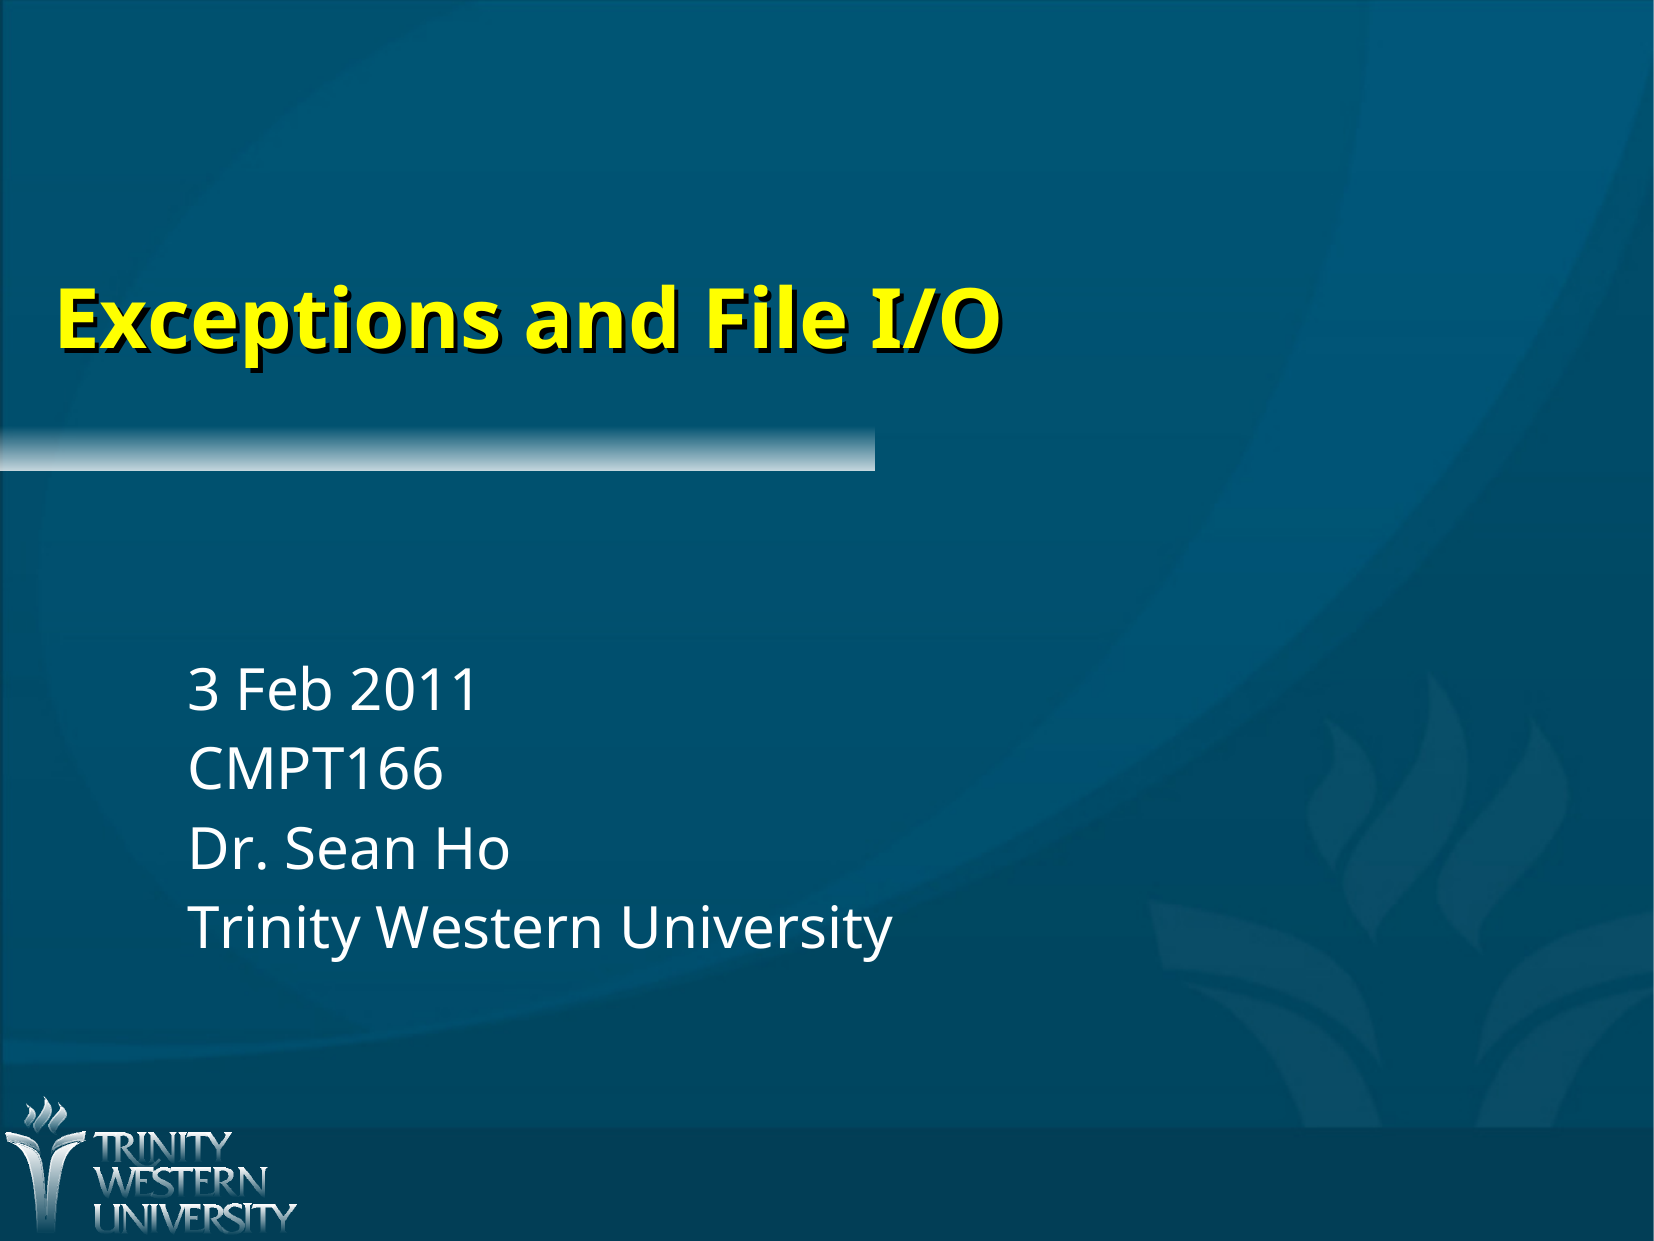

# Exceptions and File I/O
3 Feb 2011
CMPT166
Dr. Sean Ho
Trinity Western University